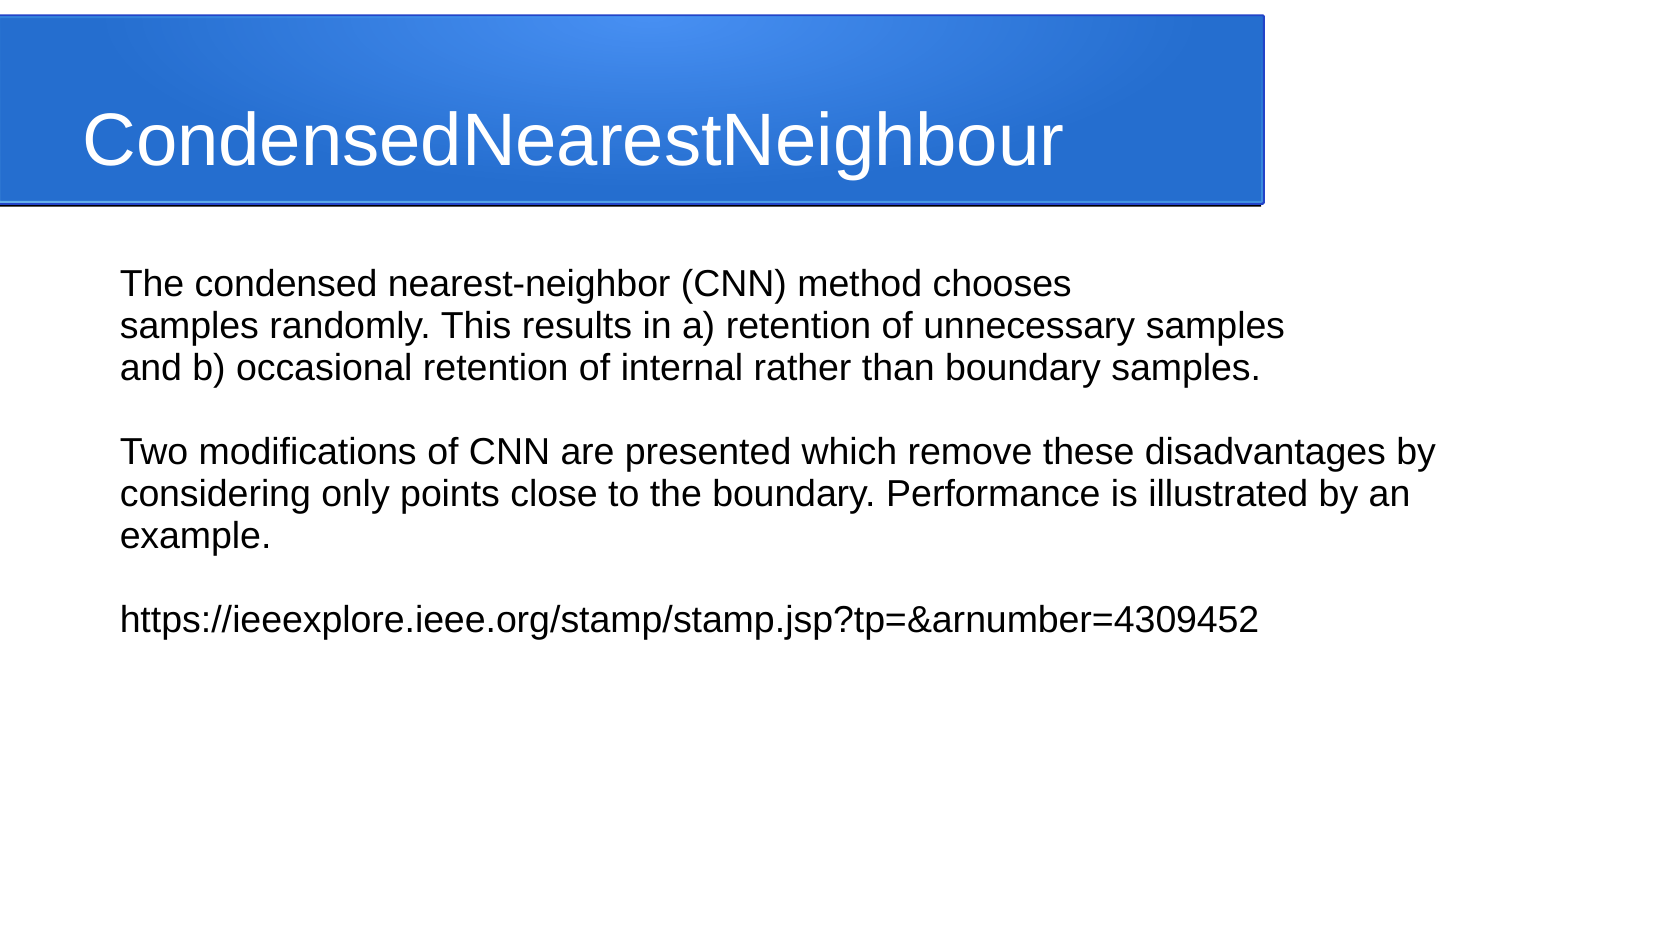

# CondensedNearestNeighbour
The condensed nearest-neighbor (CNN) method chooses
samples randomly. This results in a) retention of unnecessary samples
and b) occasional retention of internal rather than boundary samples.
Two modifications of CNN are presented which remove these disadvantages by considering only points close to the boundary. Performance is illustrated by an example.
https://ieeexplore.ieee.org/stamp/stamp.jsp?tp=&arnumber=4309452